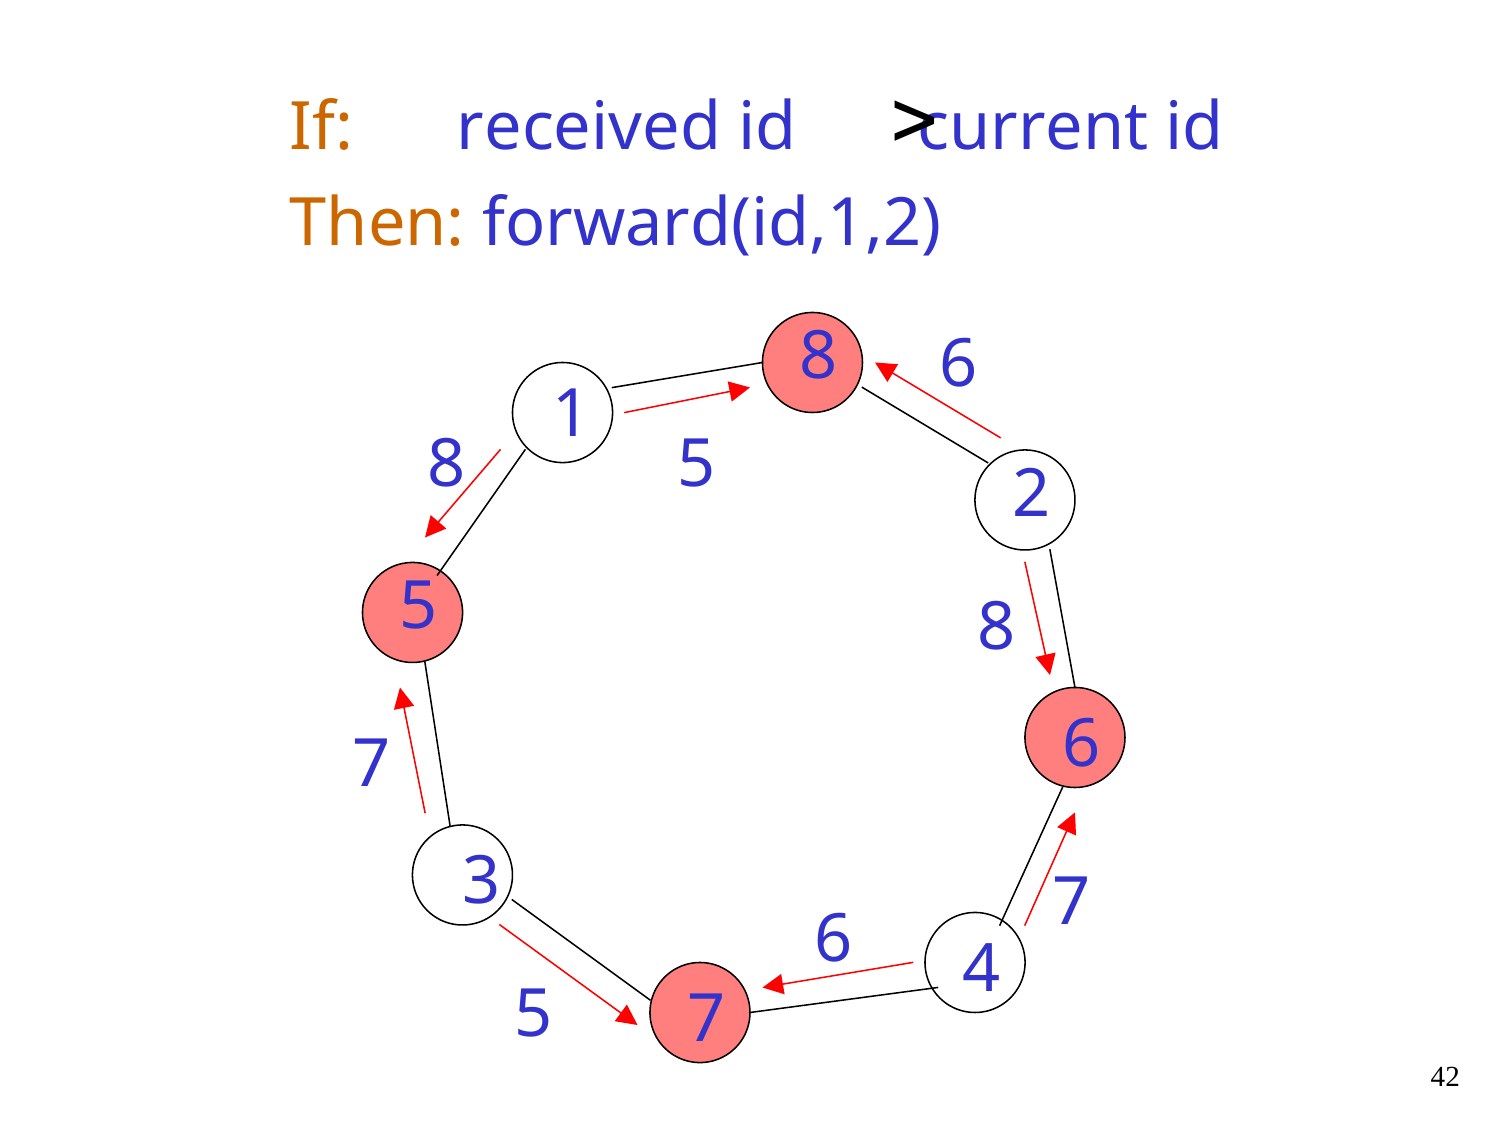

If: received id current id
Then: forward(id,1,2)
8
6
1
8
5
2
5
8
6
7
3
7
6
4
5
7